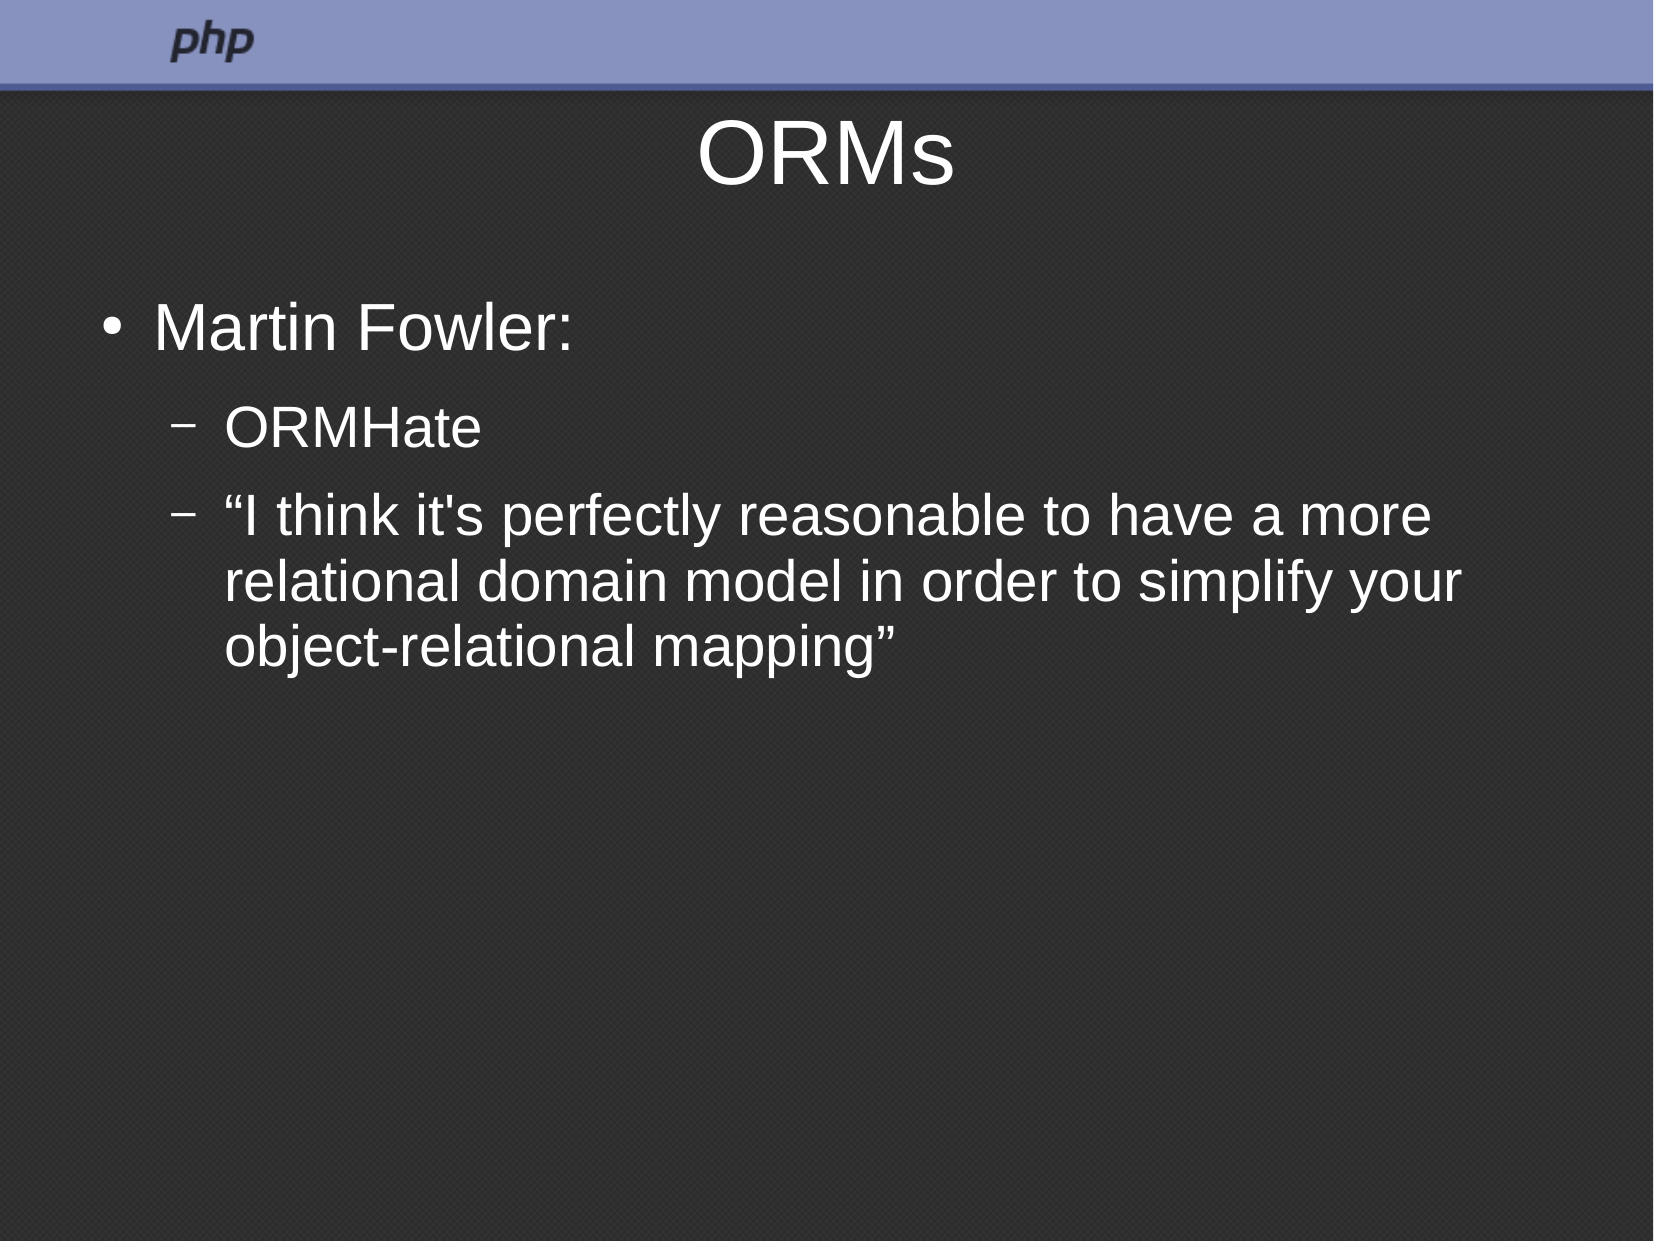

# ORMs
Martin Fowler:
ORMHate
“I think it's perfectly reasonable to have a more relational domain model in order to simplify your object-relational mapping”